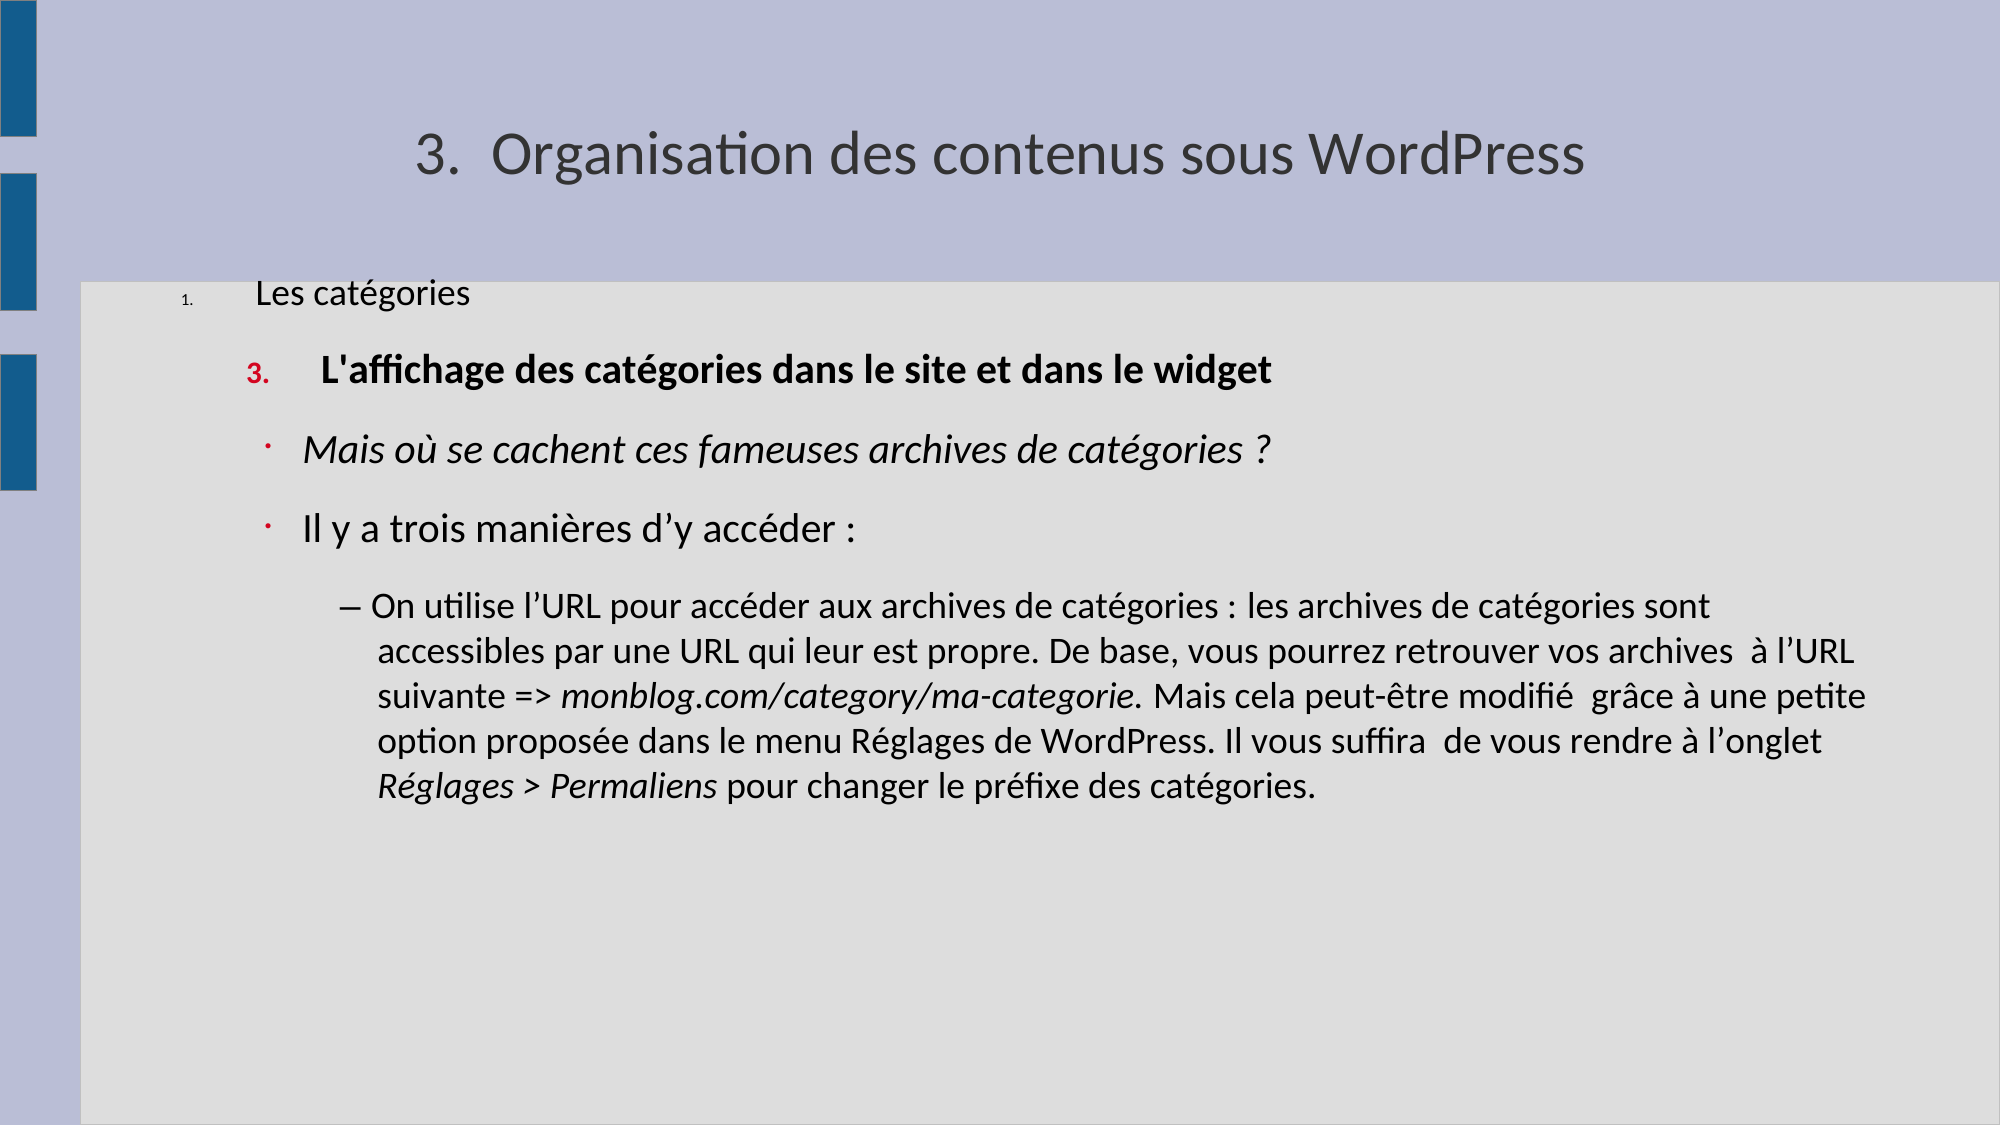

# 3.	Organisation des contenus sous WordPress
Les catégories
L'affichage des catégories dans le site et dans le widget
Mais où se cachent ces fameuses archives de catégories ?
Il y a trois manières d’y accéder :
– On utilise l’URL pour accéder aux archives de catégories : les archives de catégories sont accessibles par une URL qui leur est propre. De base, vous pourrez retrouver vos archives à l’URL suivante => monblog.com/category/ma-categorie. Mais cela peut-être modifié grâce à une petite option proposée dans le menu Réglages de WordPress. Il vous suffira de vous rendre à l’onglet Réglages > Permaliens pour changer le préfixe des catégories.